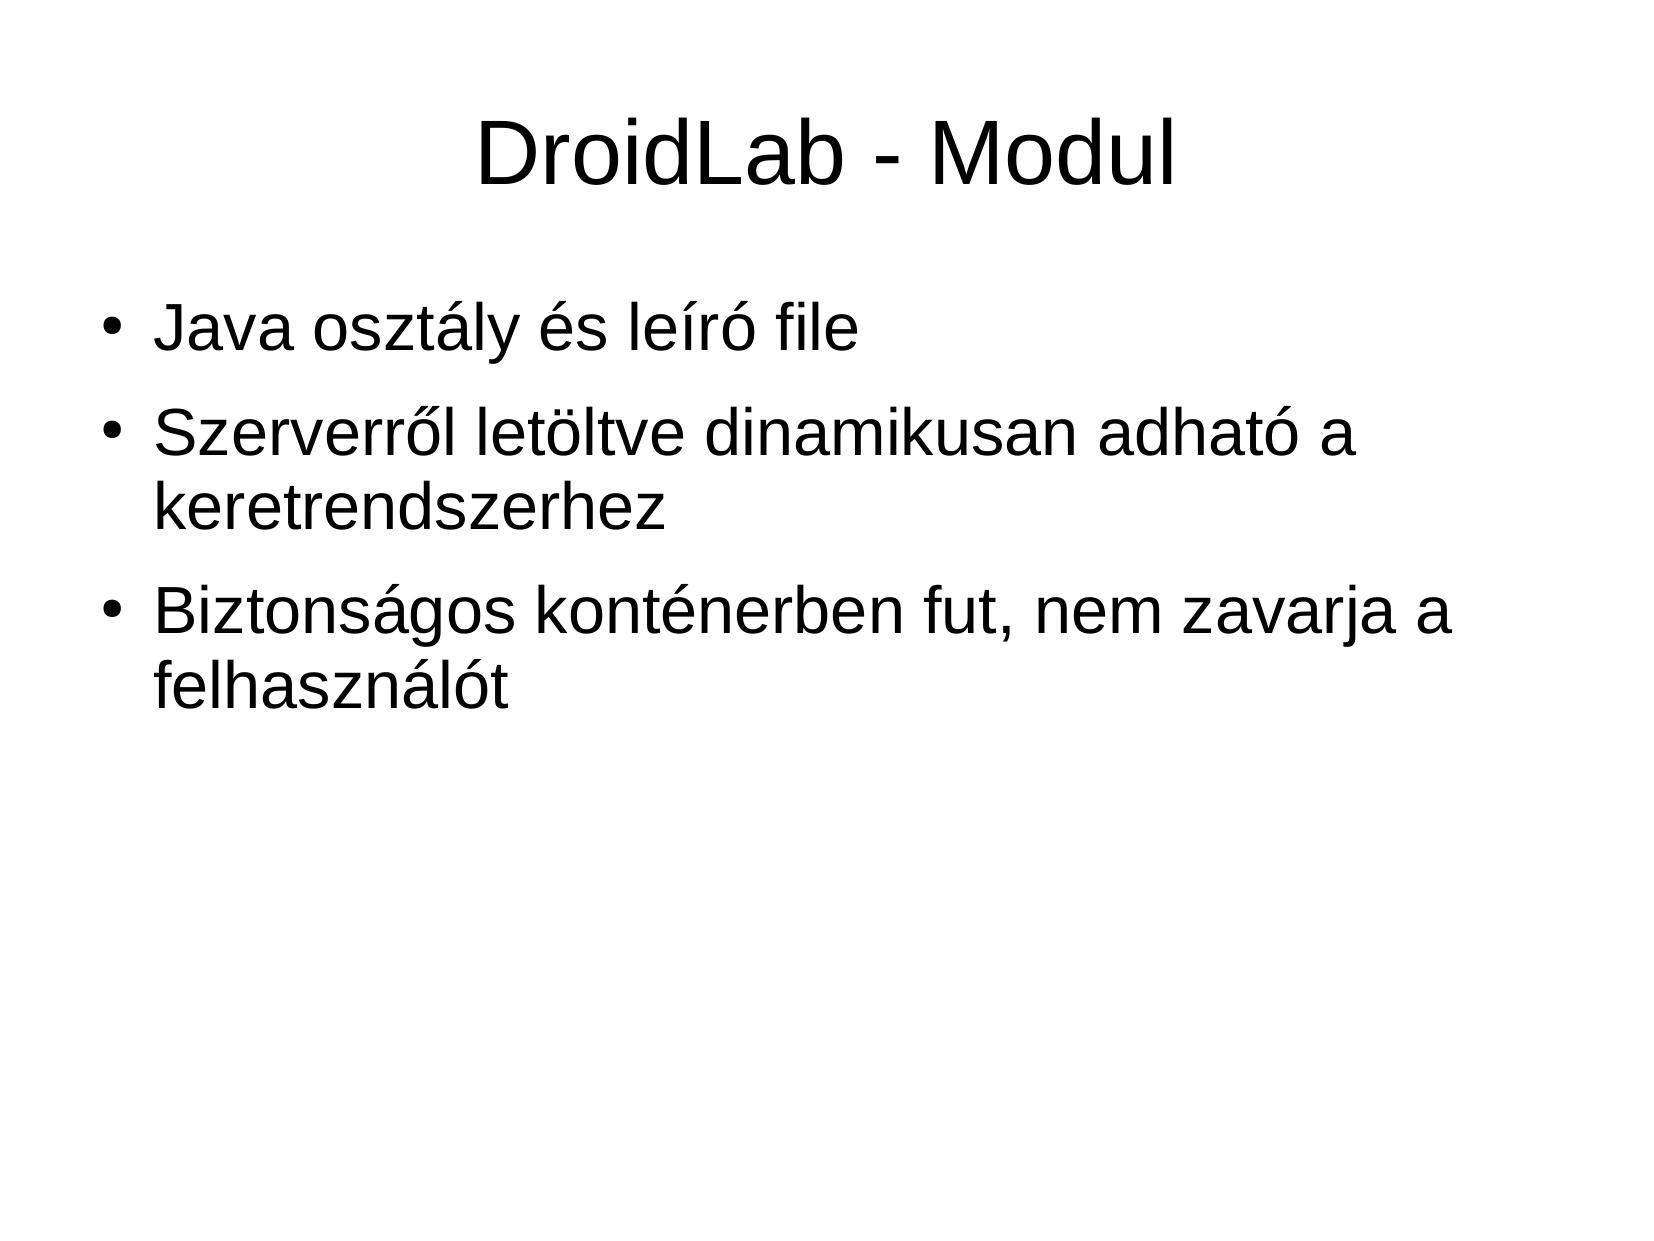

# DroidLab - Modul
Java osztály és leíró file
Szerverről letöltve dinamikusan adható a keretrendszerhez
Biztonságos konténerben fut, nem zavarja a felhasználót